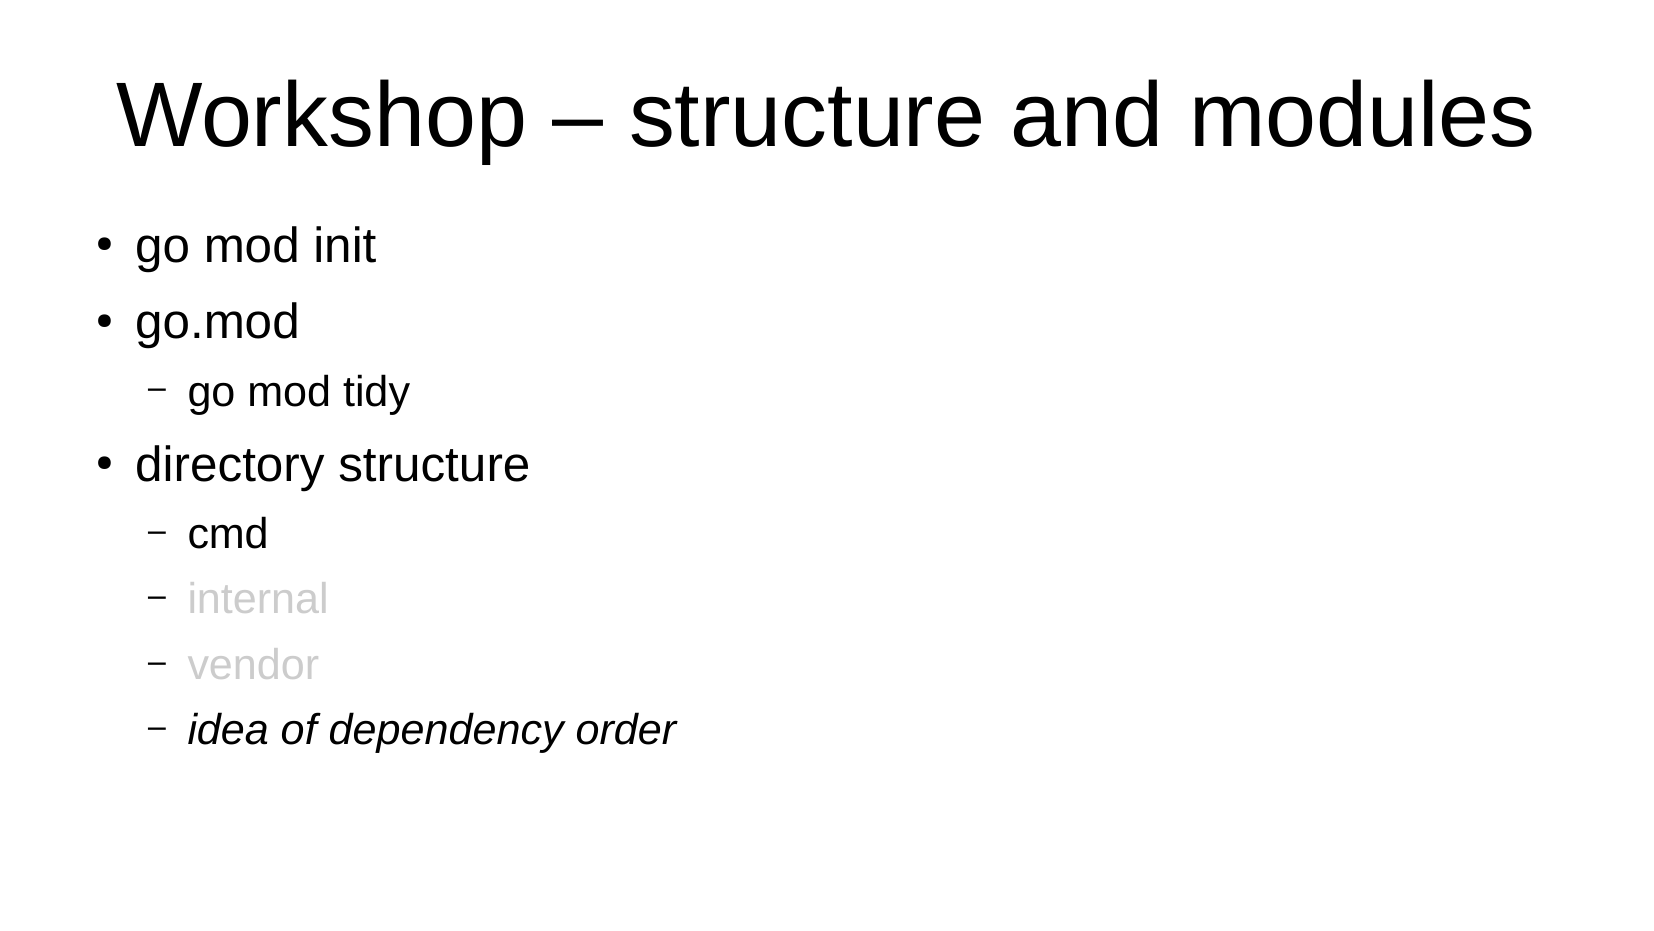

# Workshop – structure and modules
go mod init
go.mod
go mod tidy
directory structure
cmd
internal
vendor
idea of dependency order